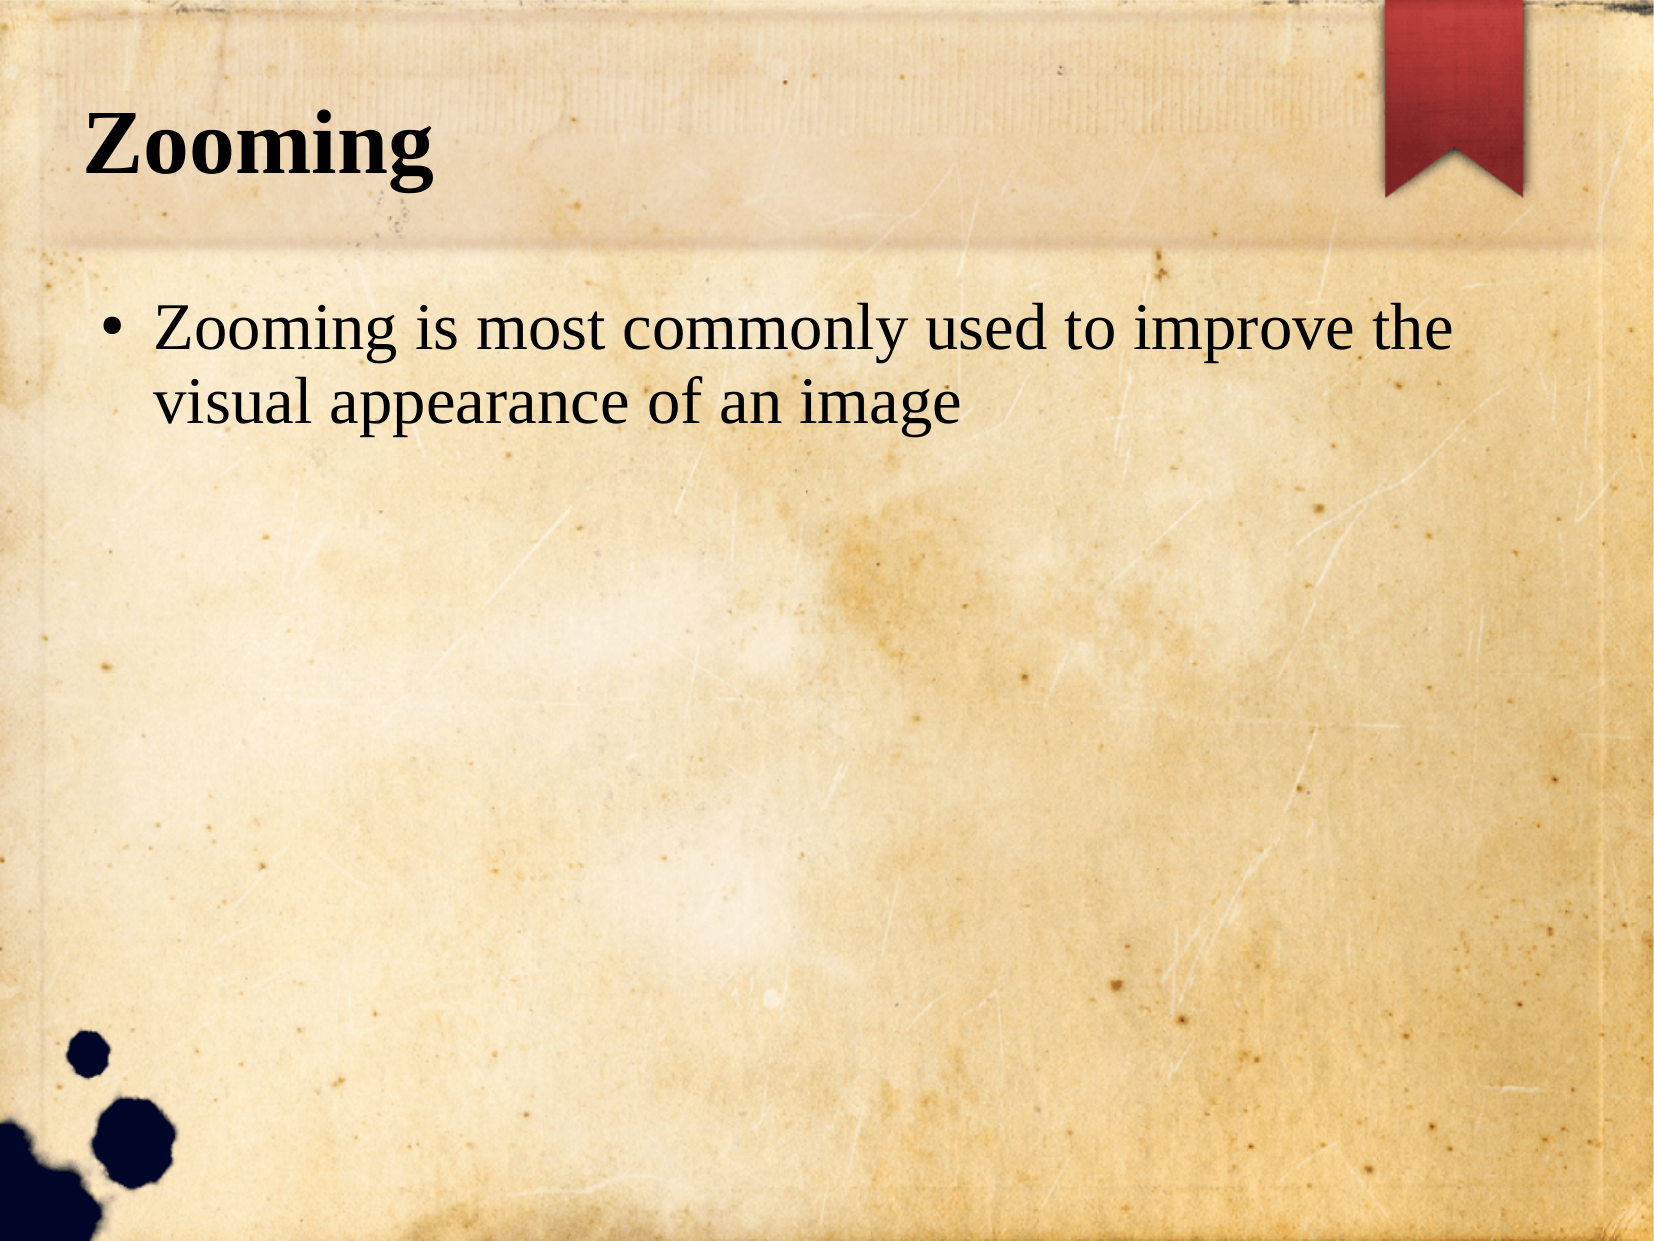

# Zooming
Zooming is most commonly used to improve the visual appearance of an image